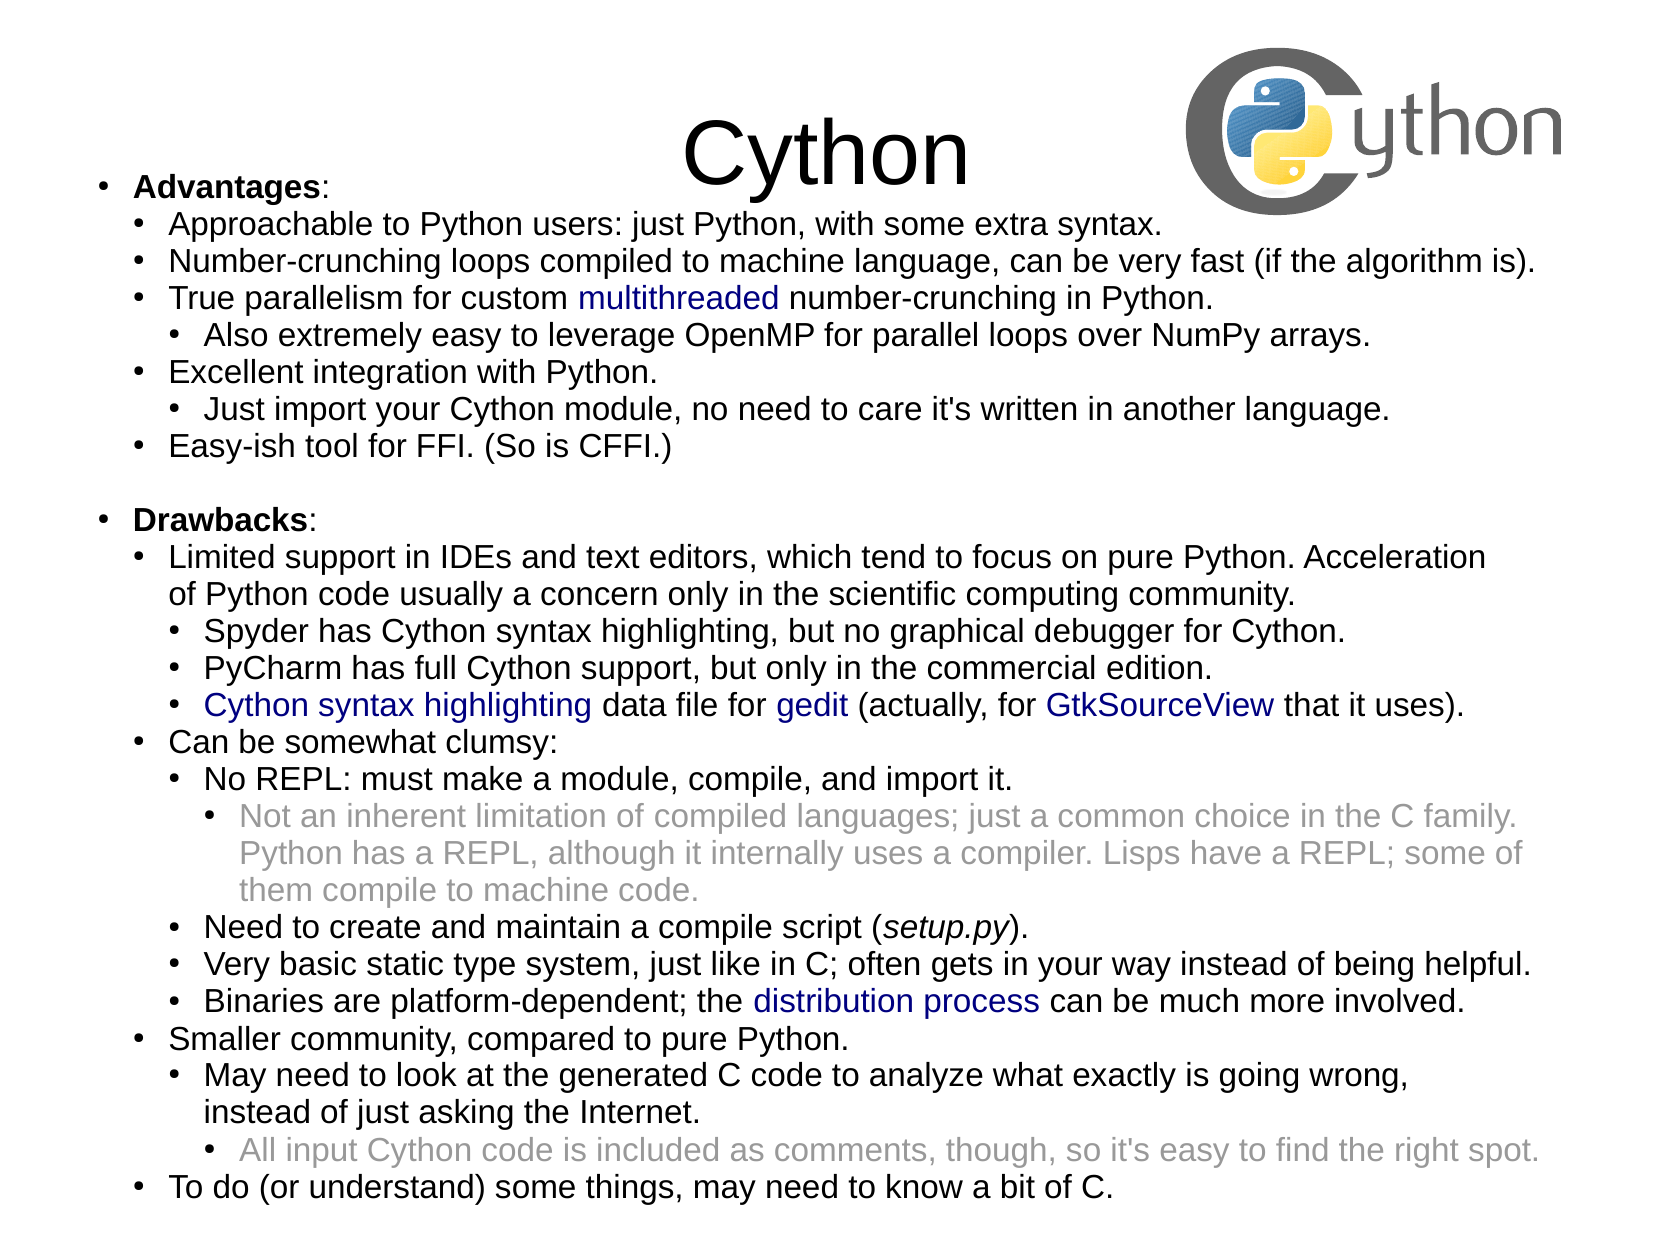

# Cython
Advantages:
Approachable to Python users: just Python, with some extra syntax.
Number-crunching loops compiled to machine language, can be very fast (if the algorithm is).
True parallelism for custom multithreaded number-crunching in Python.
Also extremely easy to leverage OpenMP for parallel loops over NumPy arrays.
Excellent integration with Python.
Just import your Cython module, no need to care it's written in another language.
Easy-ish tool for FFI. (So is CFFI.)
Drawbacks:
Limited support in IDEs and text editors, which tend to focus on pure Python. Acceleration
of Python code usually a concern only in the scientific computing community.
Spyder has Cython syntax highlighting, but no graphical debugger for Cython.
PyCharm has full Cython support, but only in the commercial edition.
Cython syntax highlighting data file for gedit (actually, for GtkSourceView that it uses).
Can be somewhat clumsy:
No REPL: must make a module, compile, and import it.
Not an inherent limitation of compiled languages; just a common choice in the C family. Python has a REPL, although it internally uses a compiler. Lisps have a REPL; some of them compile to machine code.
Need to create and maintain a compile script (setup.py).
Very basic static type system, just like in C; often gets in your way instead of being helpful.
Binaries are platform-dependent; the distribution process can be much more involved.
Smaller community, compared to pure Python.
May need to look at the generated C code to analyze what exactly is going wrong,
instead of just asking the Internet.
All input Cython code is included as comments, though, so it's easy to find the right spot.
To do (or understand) some things, may need to know a bit of C.